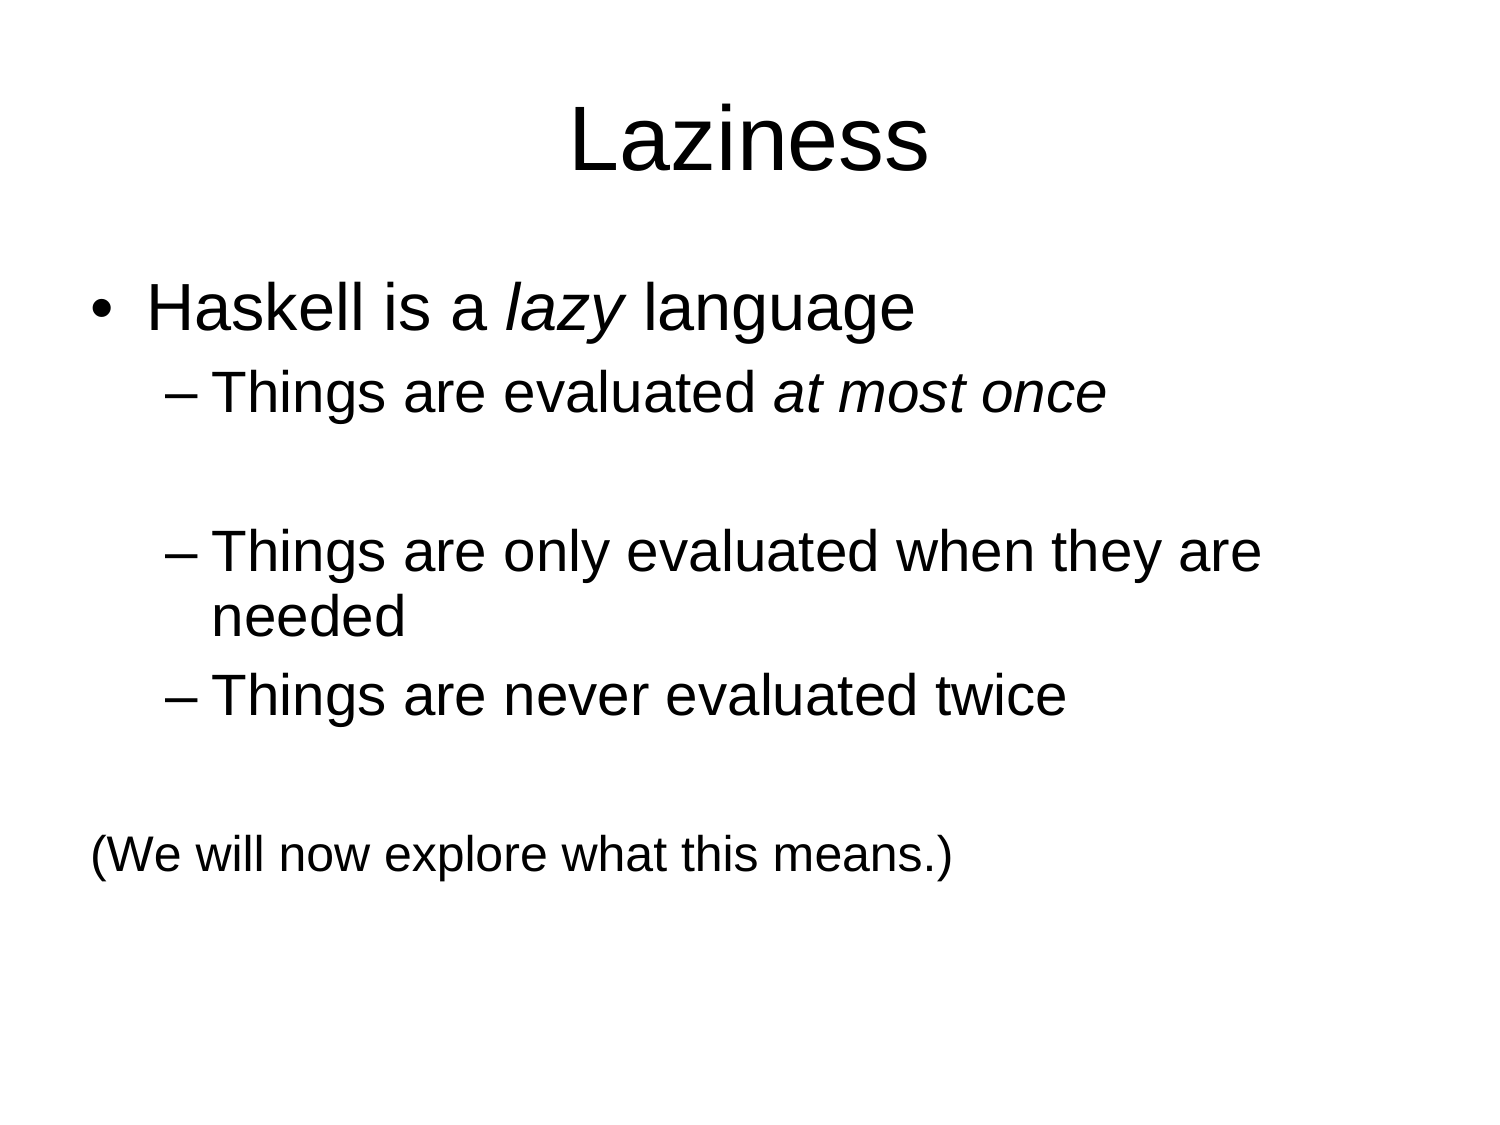

# Laziness
Haskell is a lazy language
Things are evaluated at most once
Things are only evaluated when they are needed
Things are never evaluated twice
(We will now explore what this means.)